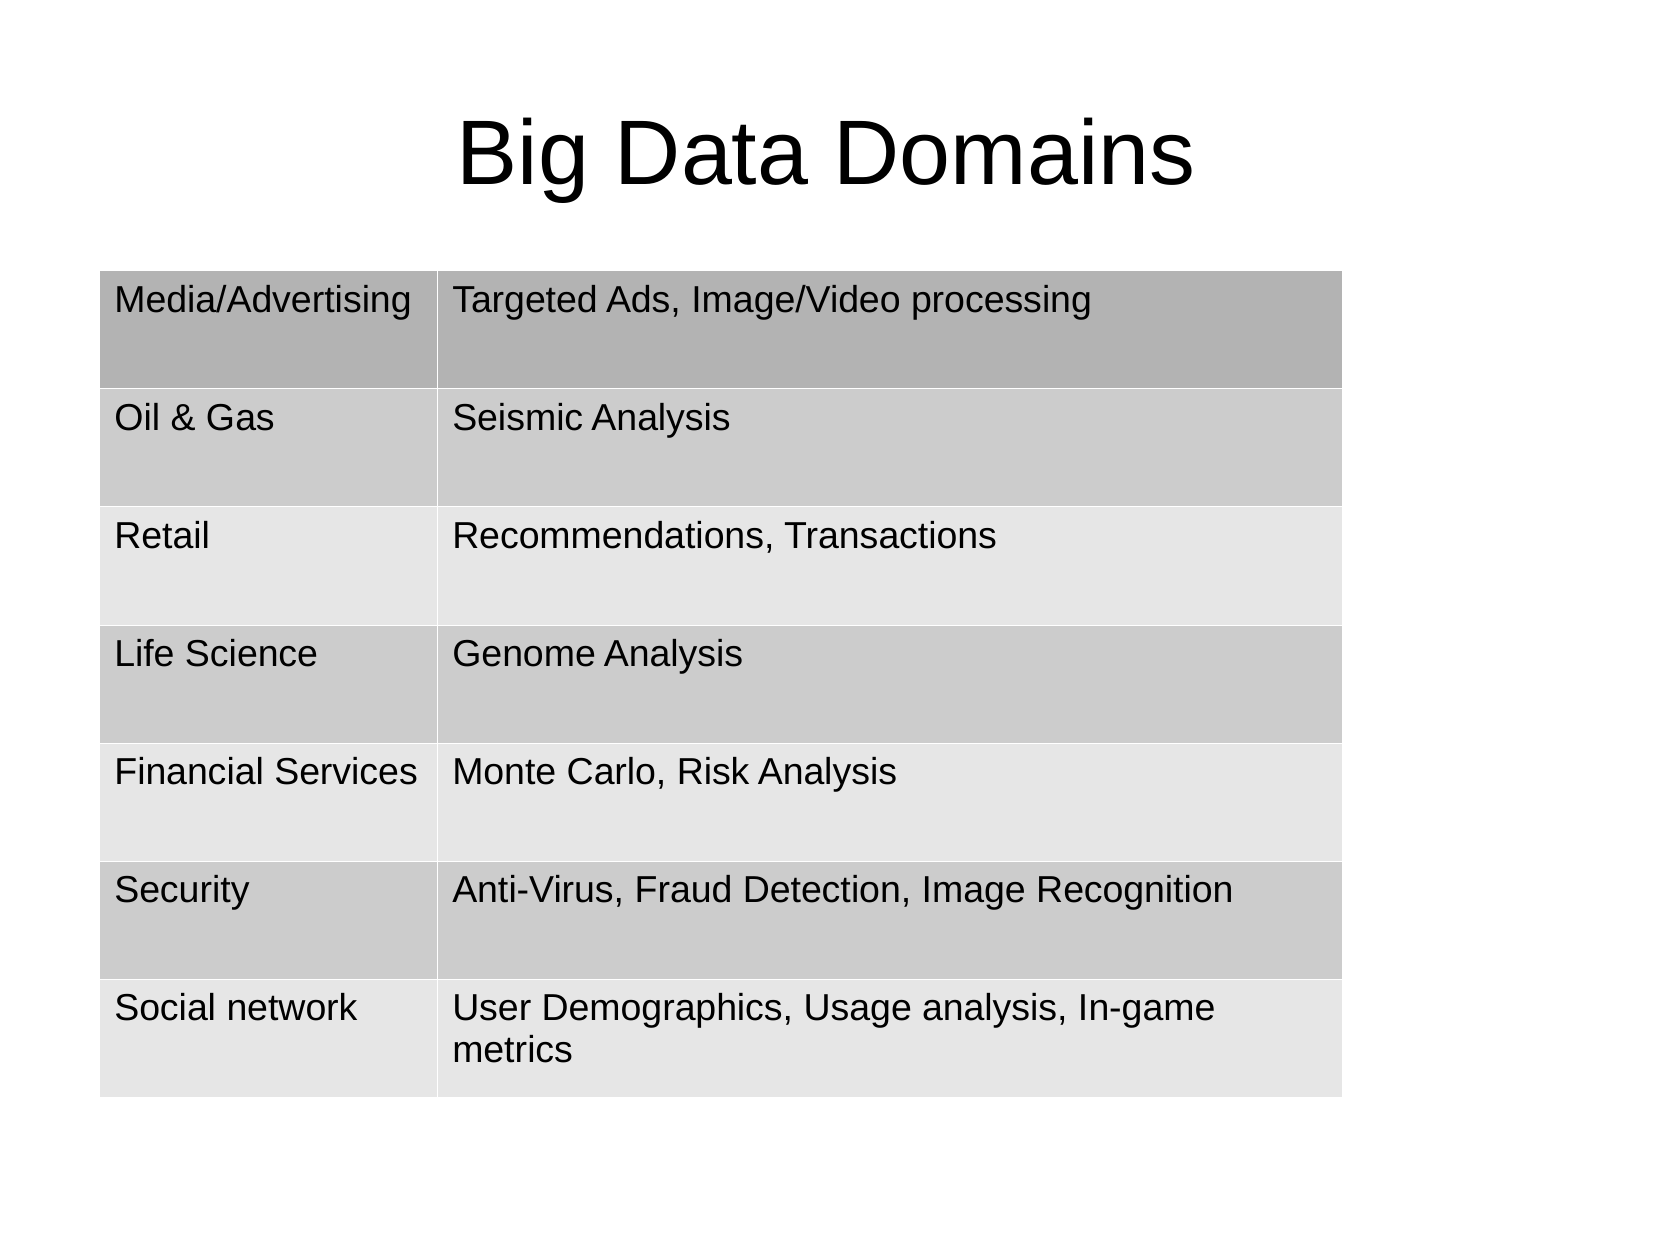

# Big Data Domains
| Media/Advertising | Targeted Ads, Image/Video processing |
| --- | --- |
| Oil & Gas | Seismic Analysis |
| Retail | Recommendations, Transactions |
| Life Science | Genome Analysis |
| Financial Services | Monte Carlo, Risk Analysis |
| Security | Anti-Virus, Fraud Detection, Image Recognition |
| Social network | User Demographics, Usage analysis, In-game metrics |